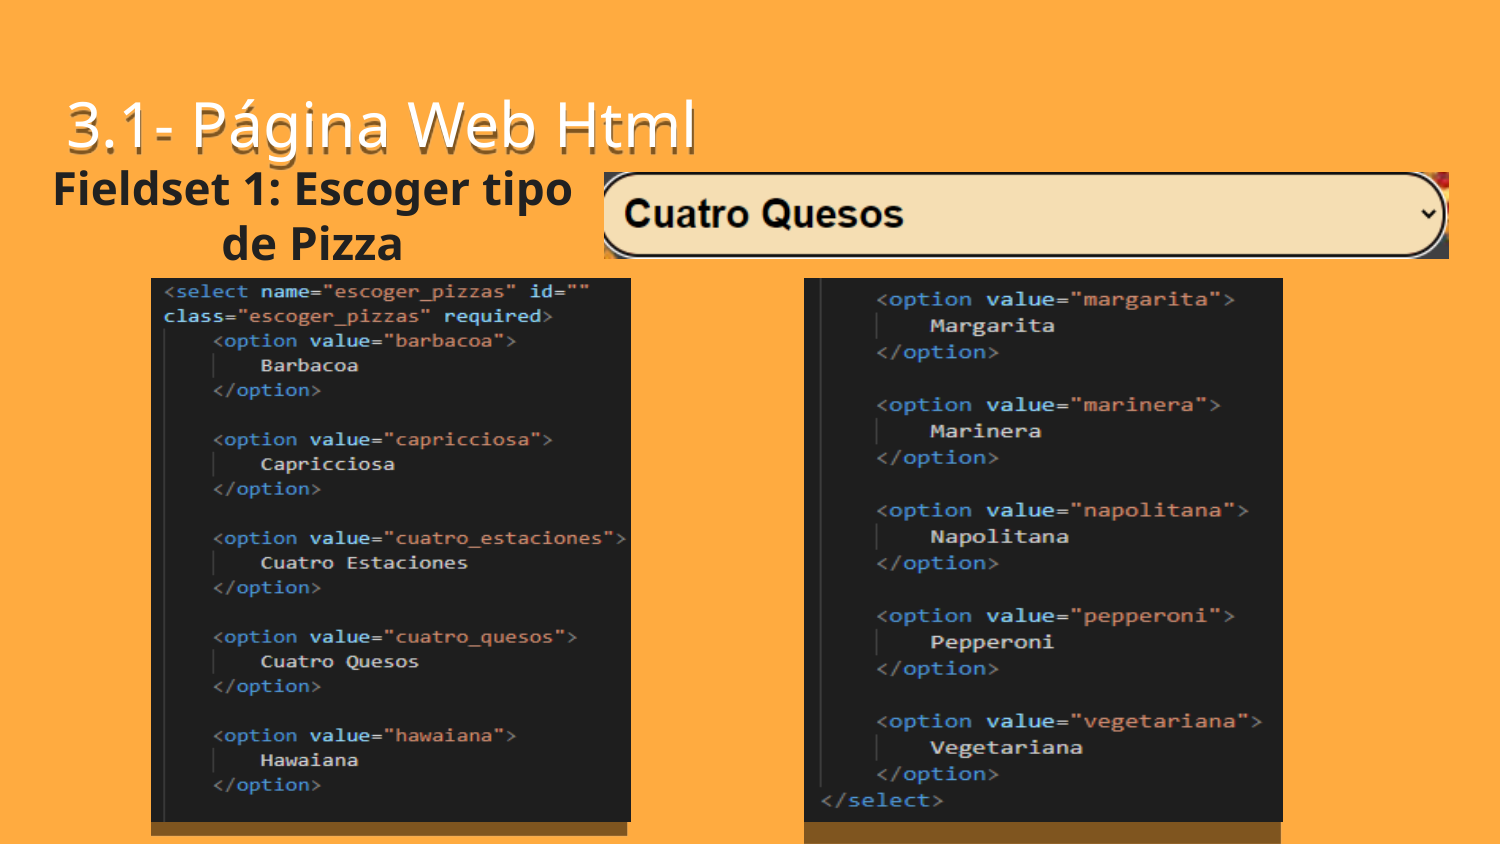

# 3.1- Página Web Html
Fieldset 1: Escoger tipo de Pizza